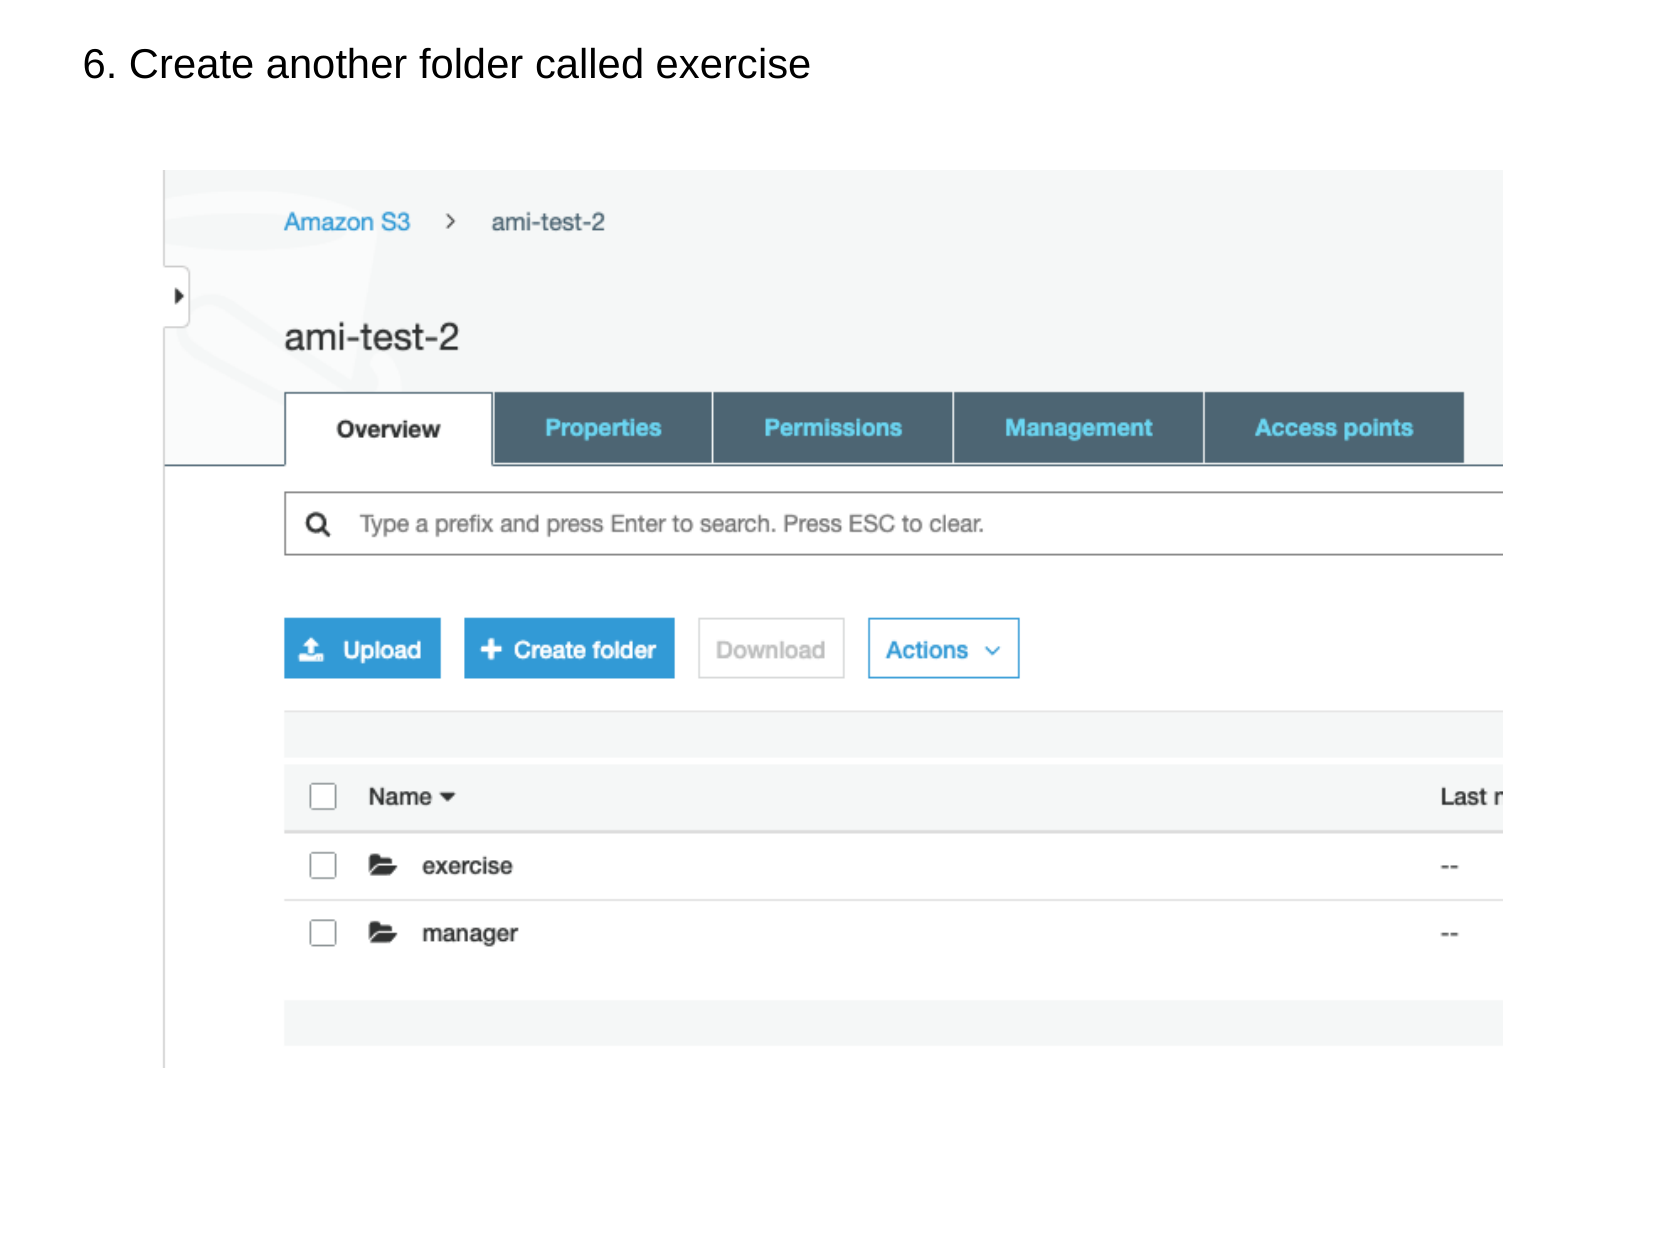

# 6. Create another folder called exercise